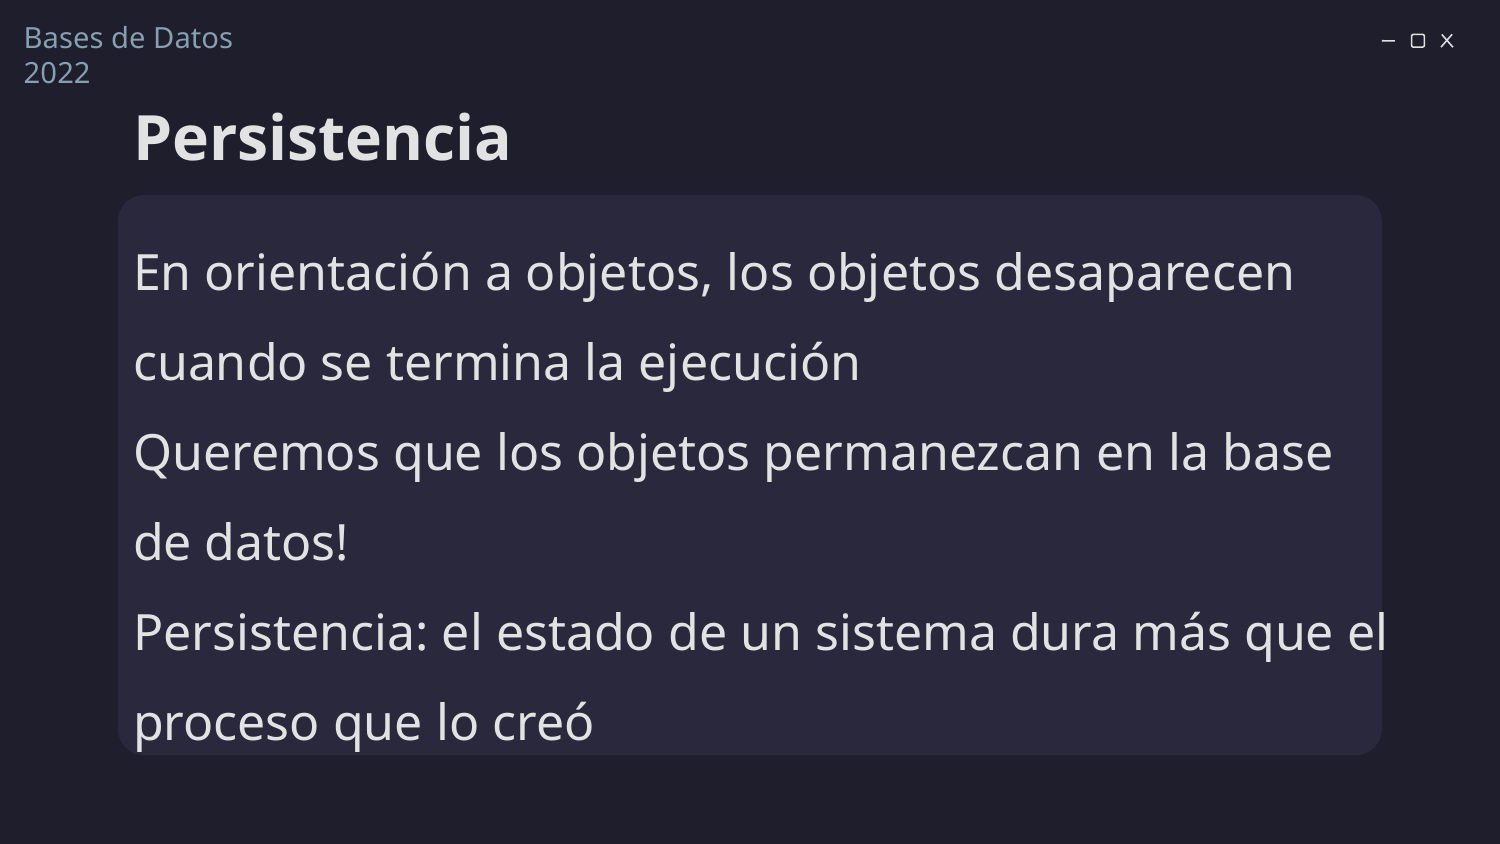

# Persistencia
En orientación a objetos, los objetos desaparecen cuando se termina la ejecución
Queremos que los objetos permanezcan en la base de datos!
Persistencia: el estado de un sistema dura más que el proceso que lo creó